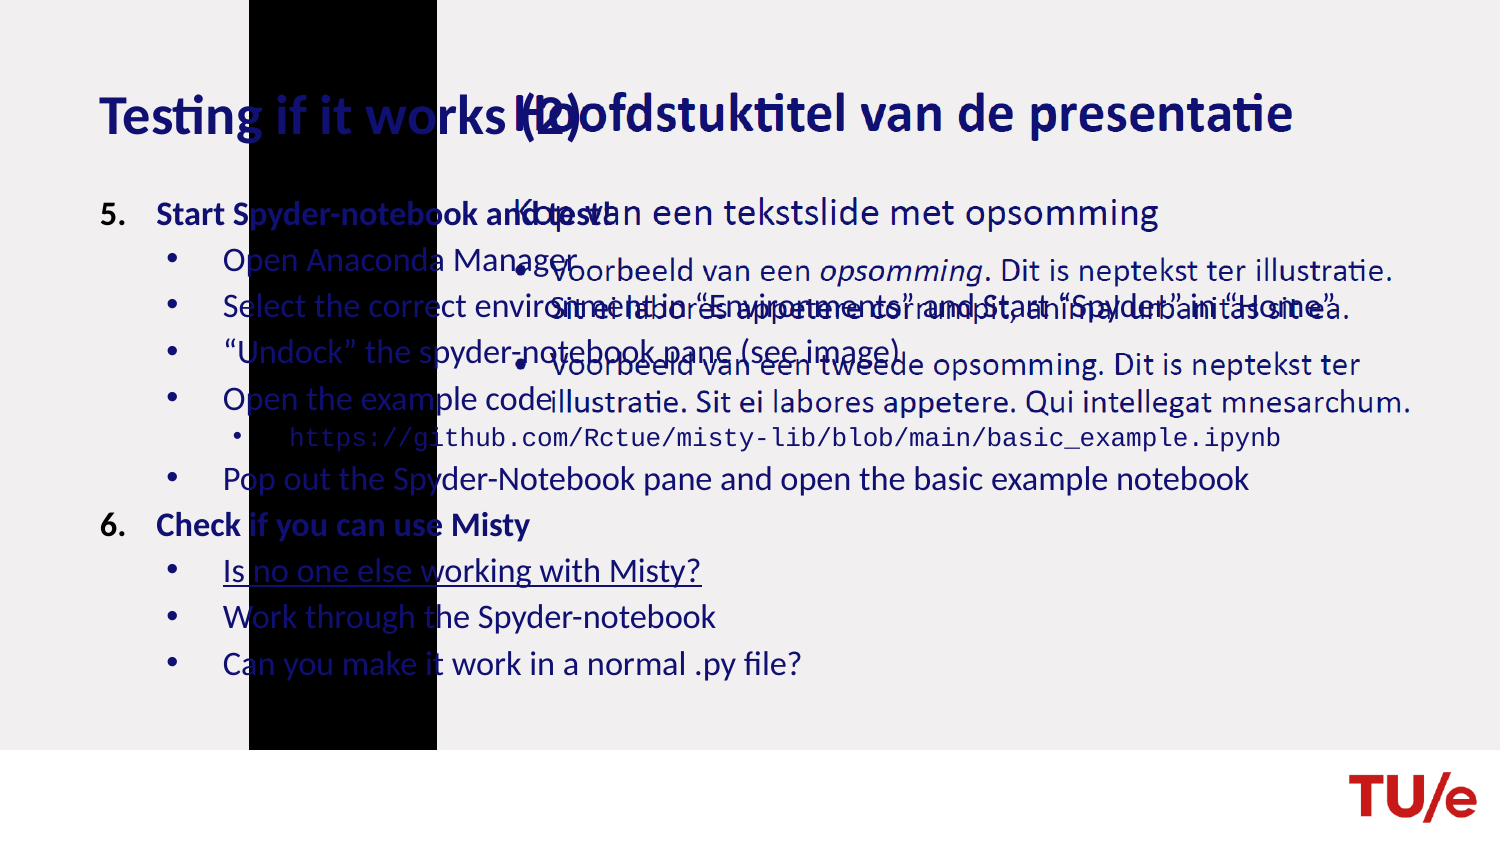

# Testing if it works (2)
Start Spyder-notebook and test!
Open Anaconda Manager
Select the correct environment in “Environments” and Start “Spyder” in “Home”
“Undock” the spyder-notebook pane (see image)
Open the example code
https://github.com/Rctue/misty-lib/blob/main/basic_example.ipynb
Pop out the Spyder-Notebook pane and open the basic example notebook
Check if you can use Misty
Is no one else working with Misty?
Work through the Spyder-notebook
Can you make it work in a normal .py file?